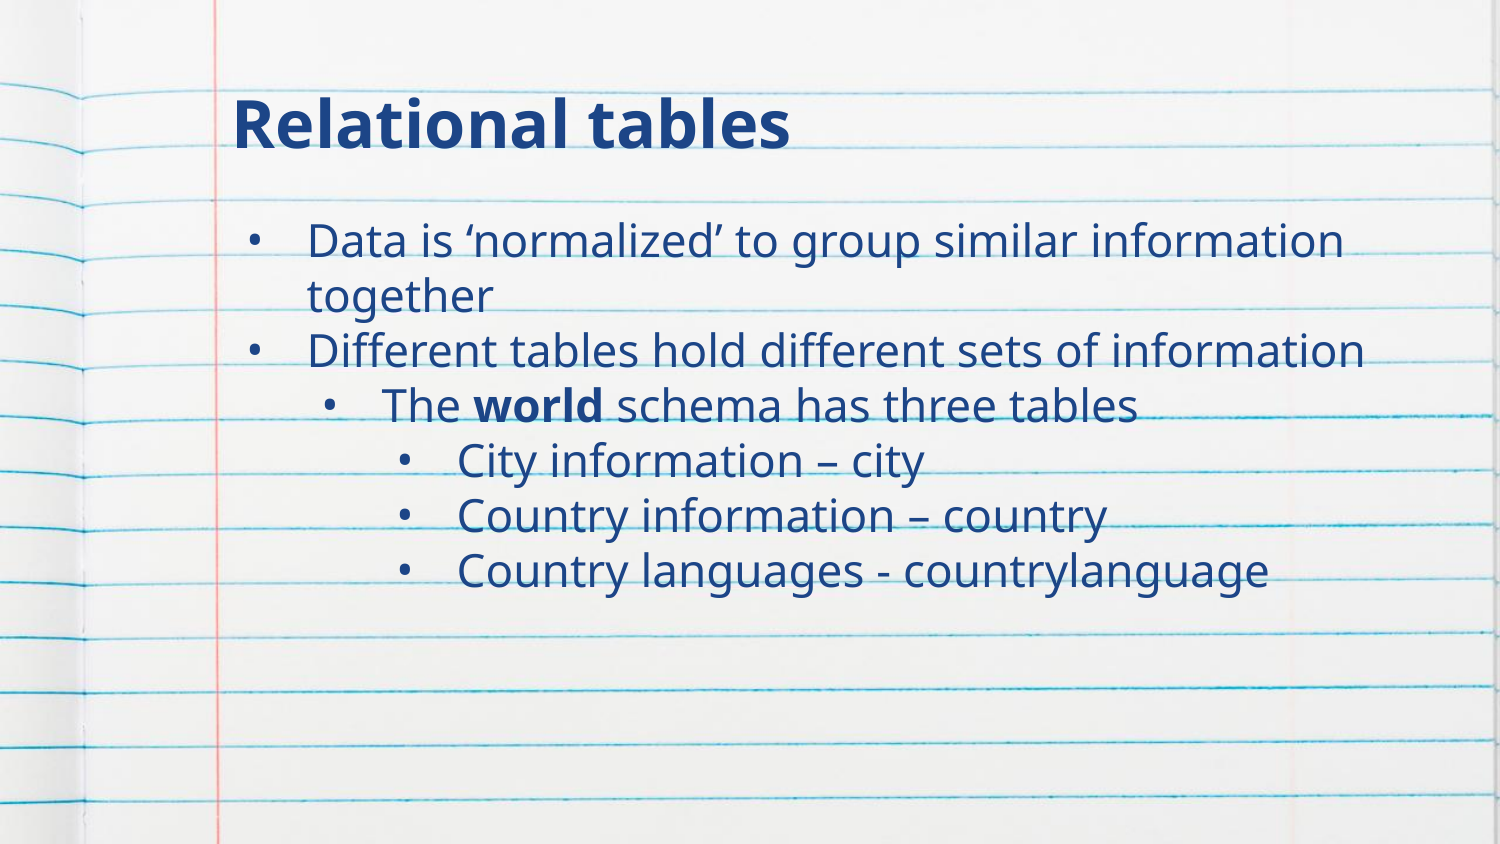

# Relational tables
Data is ‘normalized’ to group similar information together
Different tables hold different sets of information
The world schema has three tables
City information – city
Country information – country
Country languages - countrylanguage